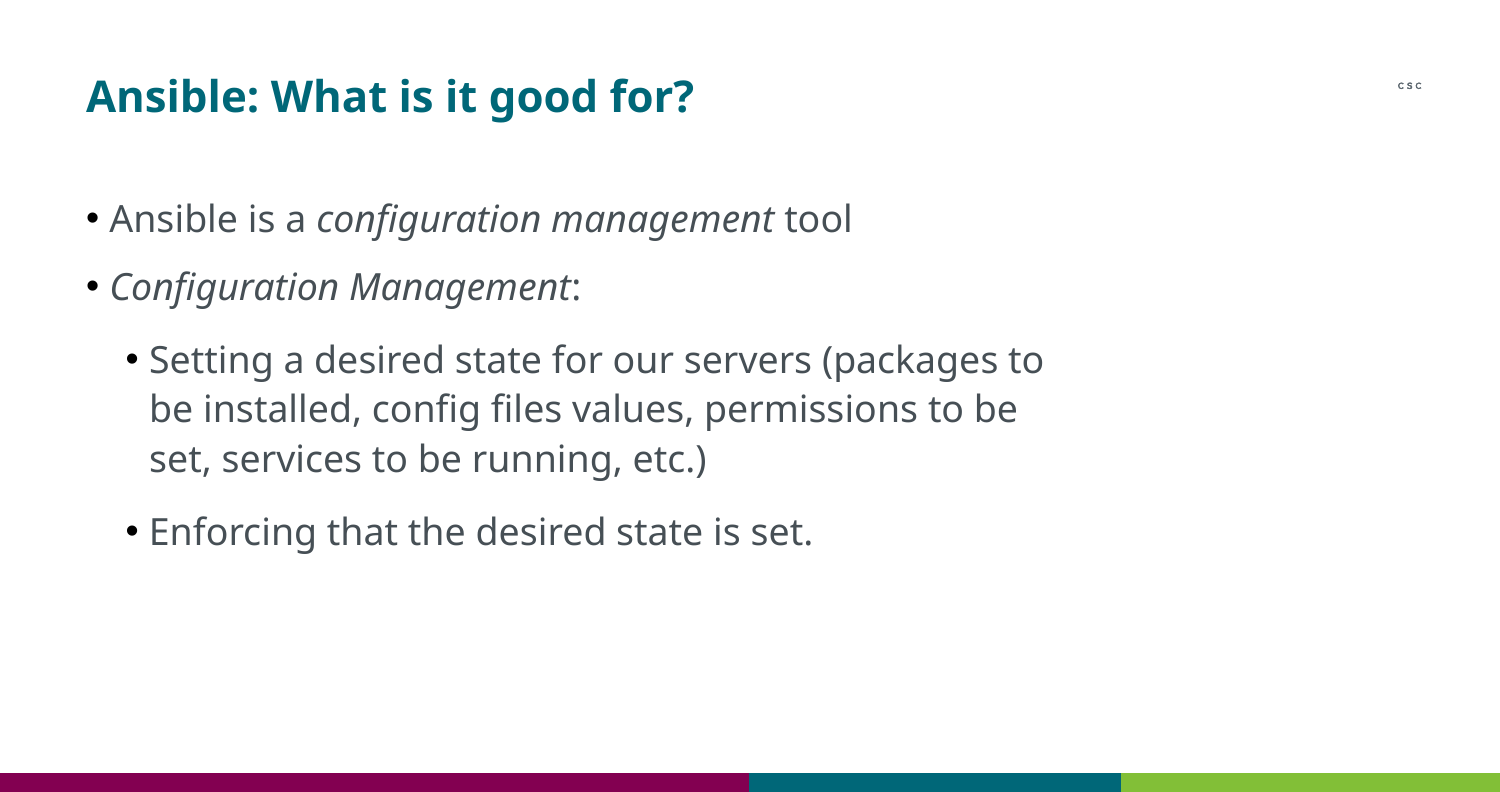

# Ansible: What is it good for?
Ansible is a configuration management tool
Configuration Management:
Setting a desired state for our servers (packages to be installed, config files values, permissions to be set, services to be running, etc.)
Enforcing that the desired state is set.